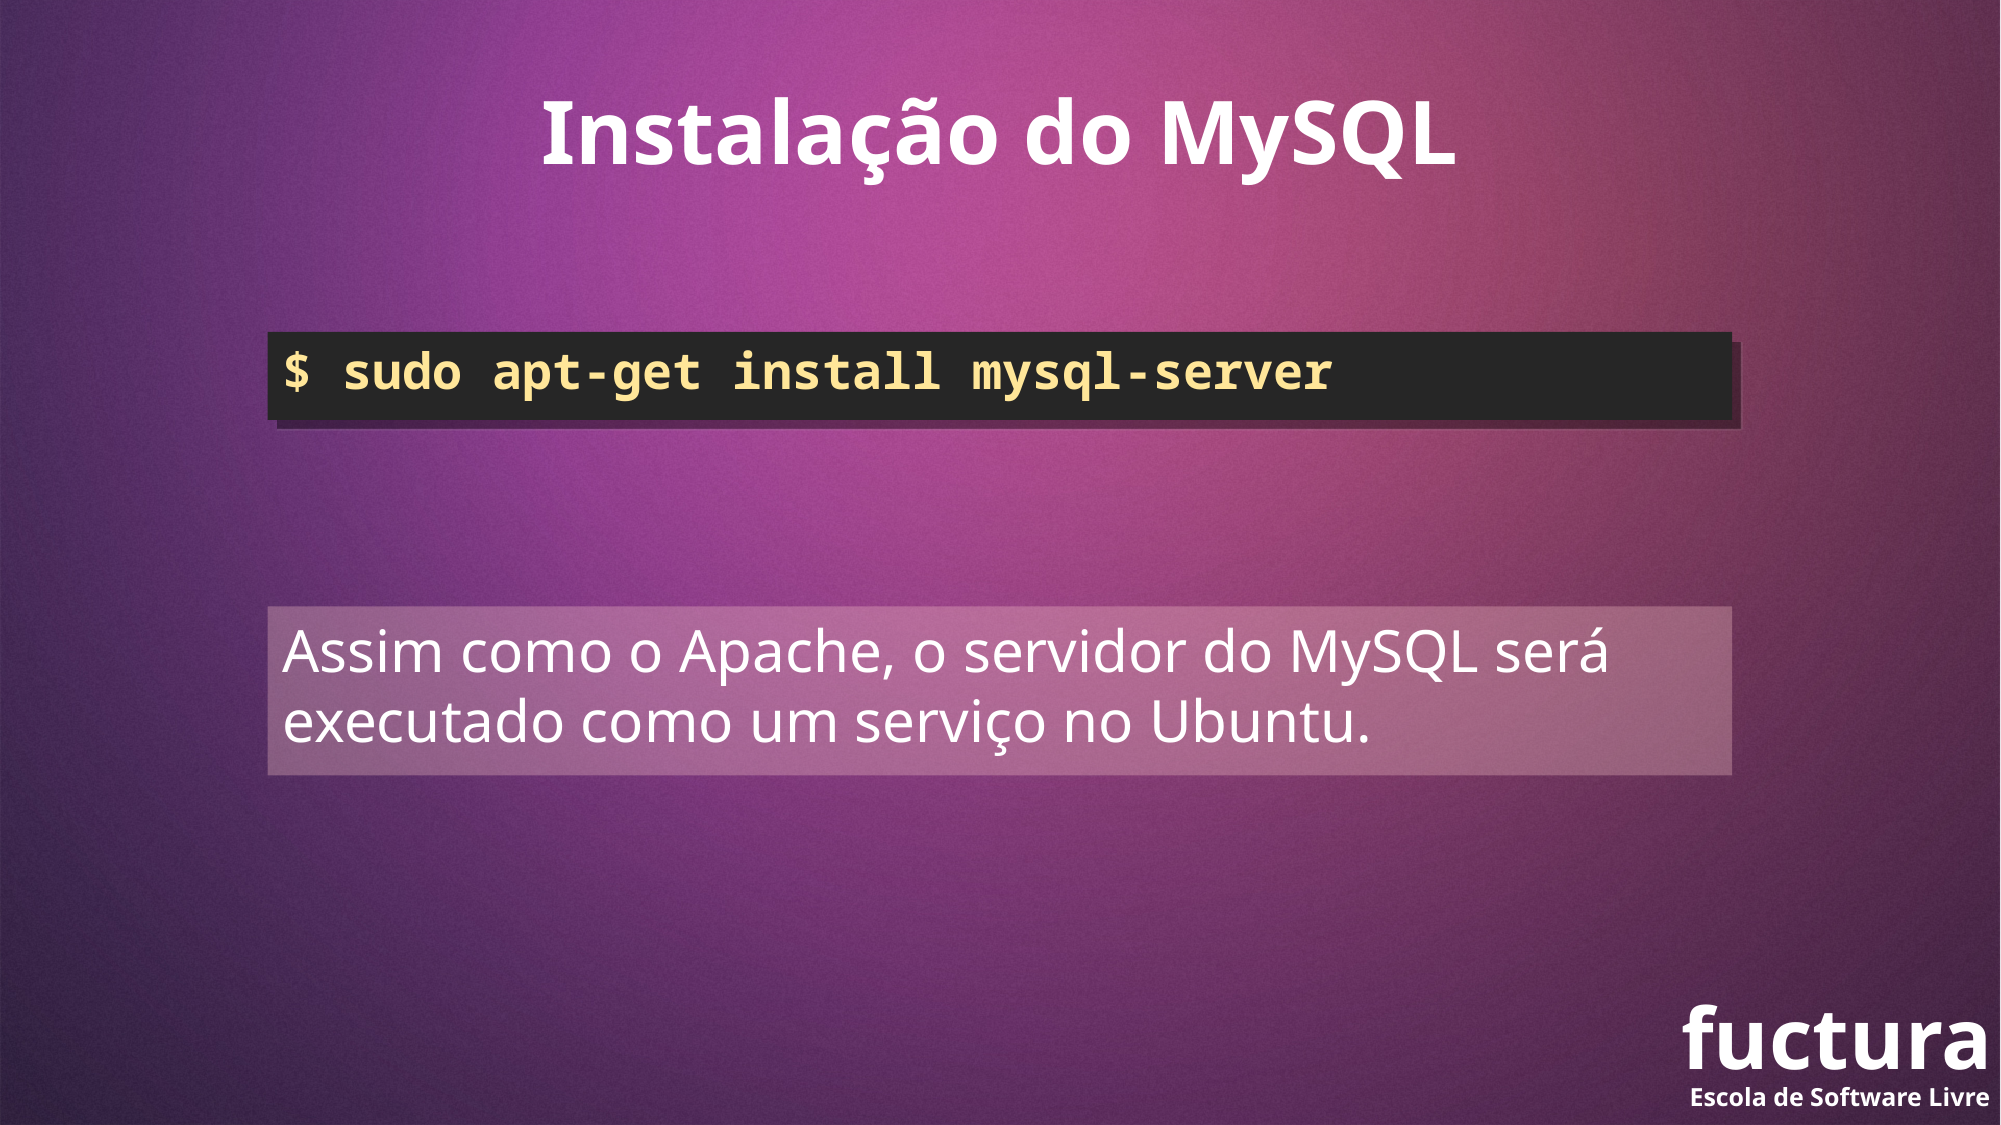

Instalação do MySQL
$ sudo apt-get install mysql-server
Assim como o Apache, o servidor do MySQL será executado como um serviço no Ubuntu.
fuctura
Escola de Software Livre